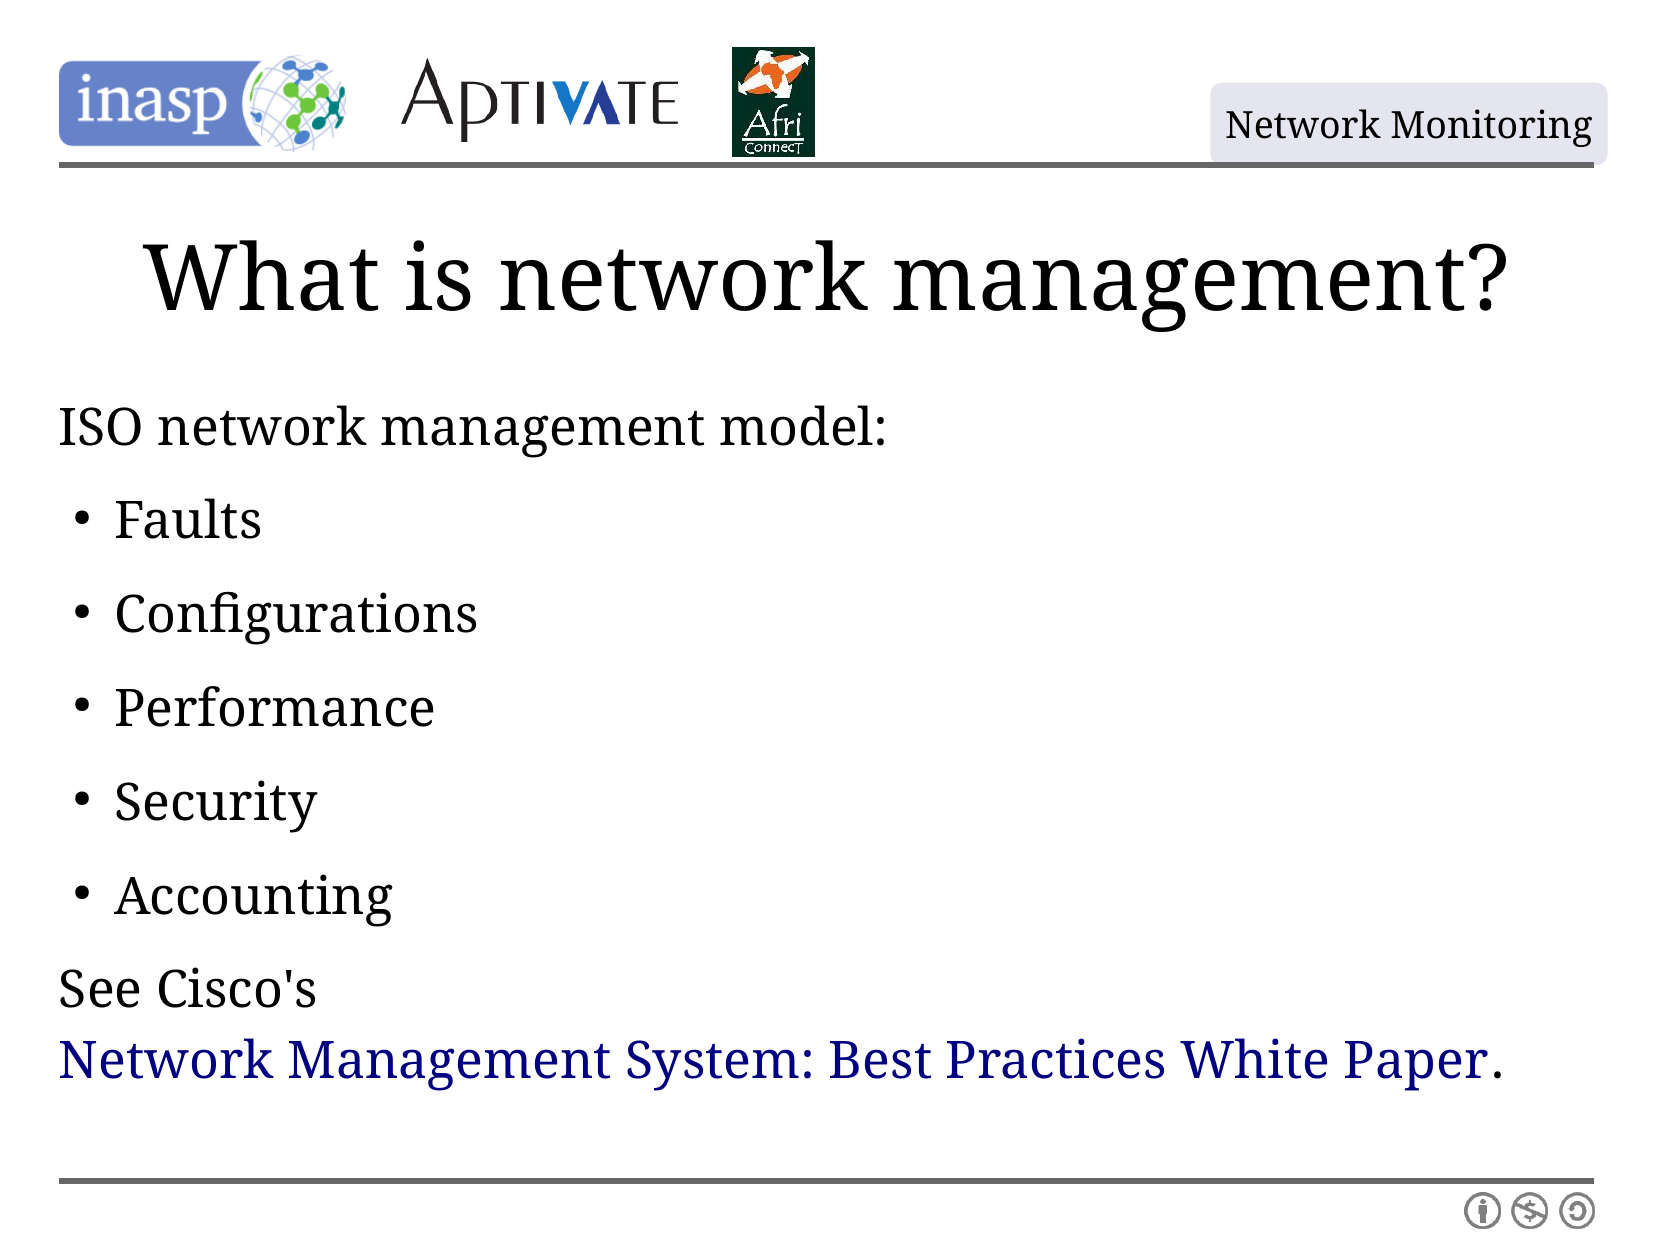

# What is network management?
ISO network management model:
Faults
Configurations
Performance
Security
Accounting
See Cisco's Network Management System: Best Practices White Paper.